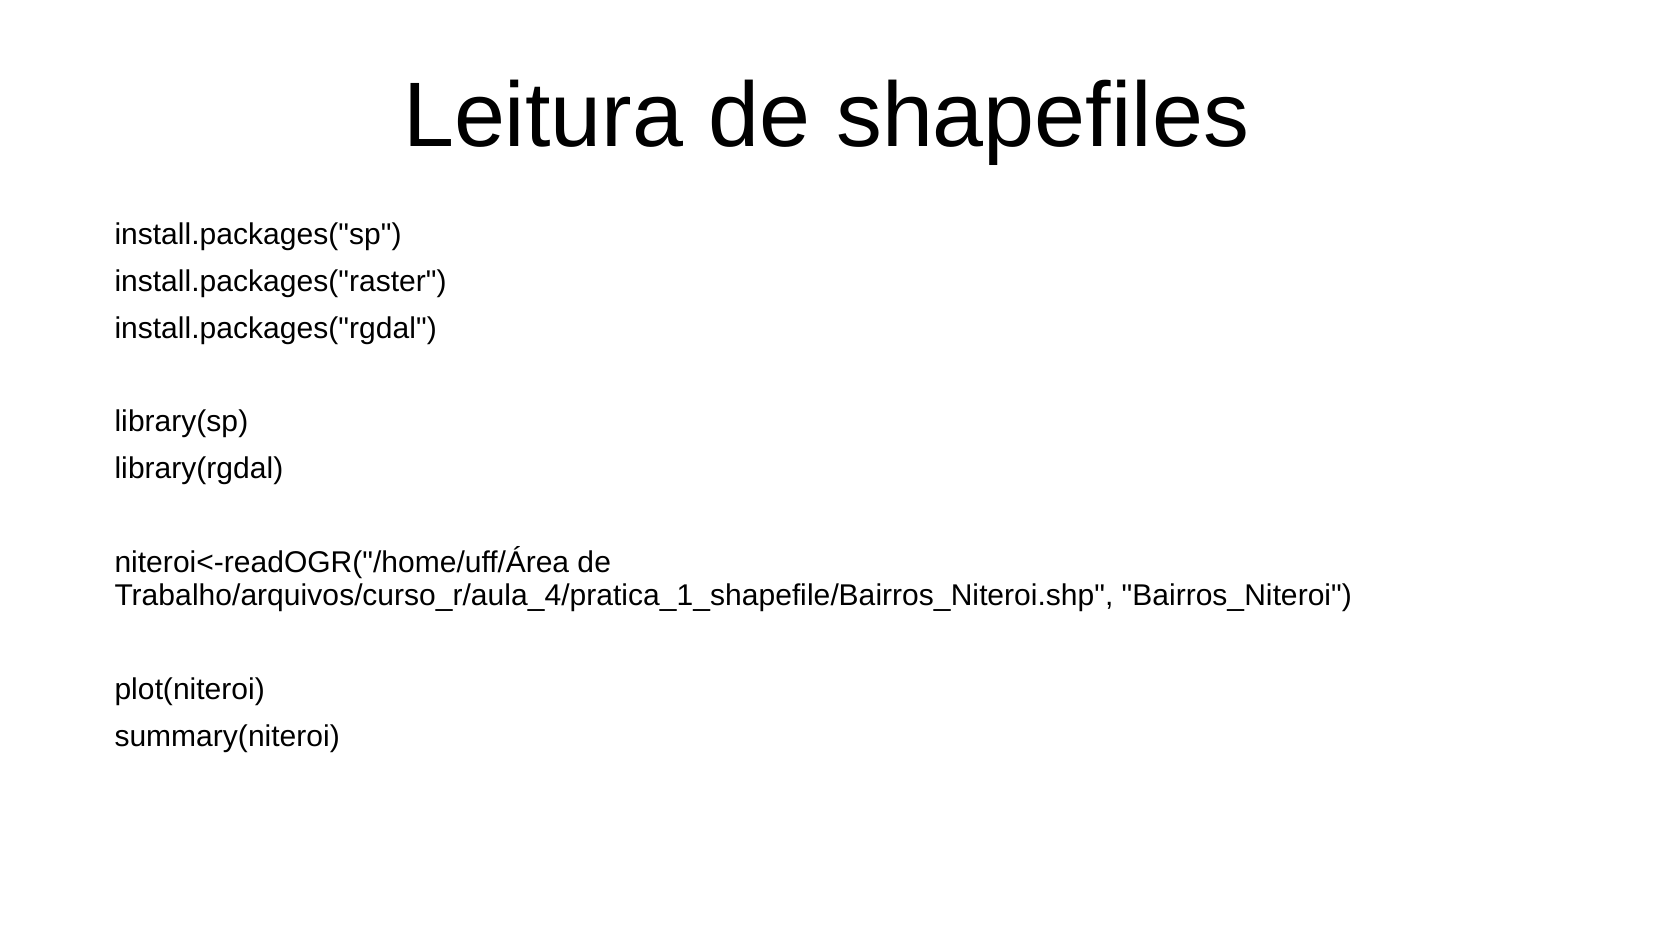

# Leitura de shapefiles
install.packages("sp")
install.packages("raster")
install.packages("rgdal")
library(sp)
library(rgdal)
niteroi<-readOGR("/home/uff/Área de Trabalho/arquivos/curso_r/aula_4/pratica_1_shapefile/Bairros_Niteroi.shp", "Bairros_Niteroi")
plot(niteroi)
summary(niteroi)